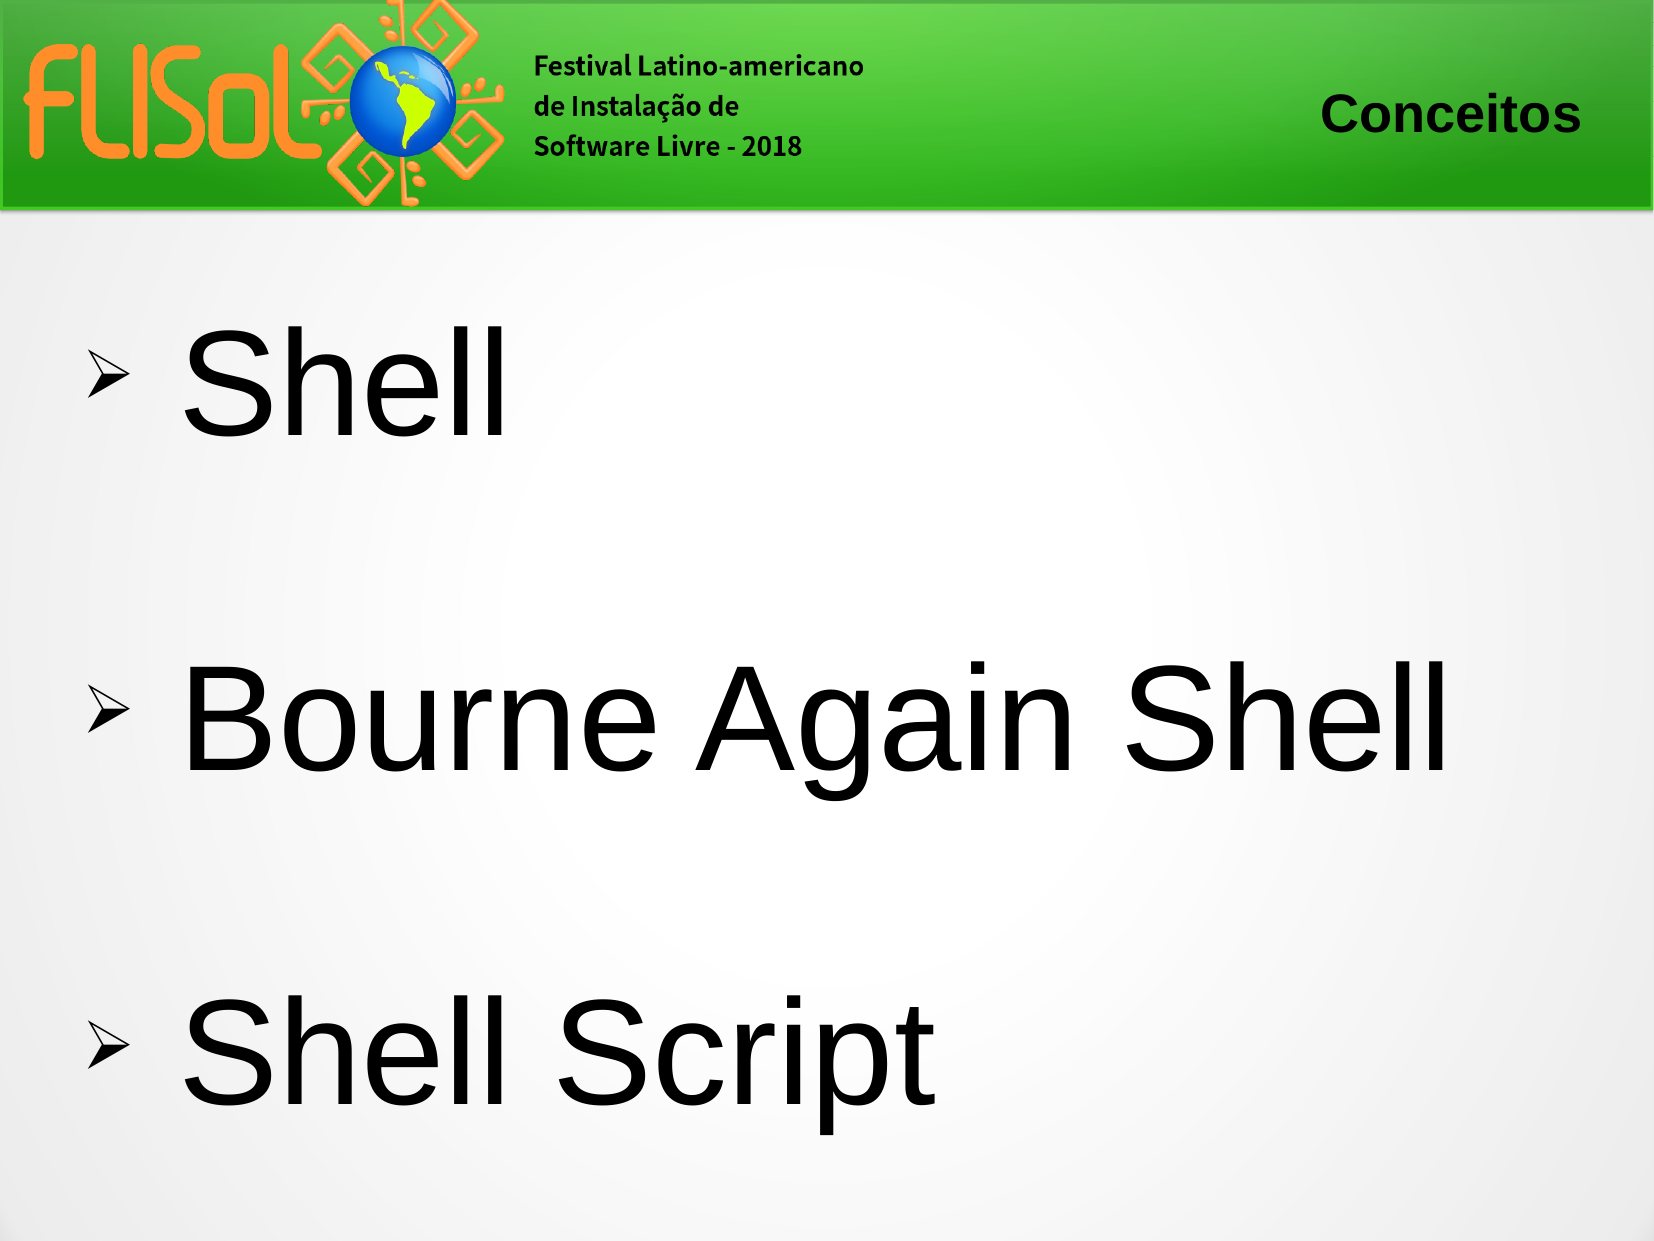

Conceitos
# Shell
 Bourne Again Shell
 Shell Script